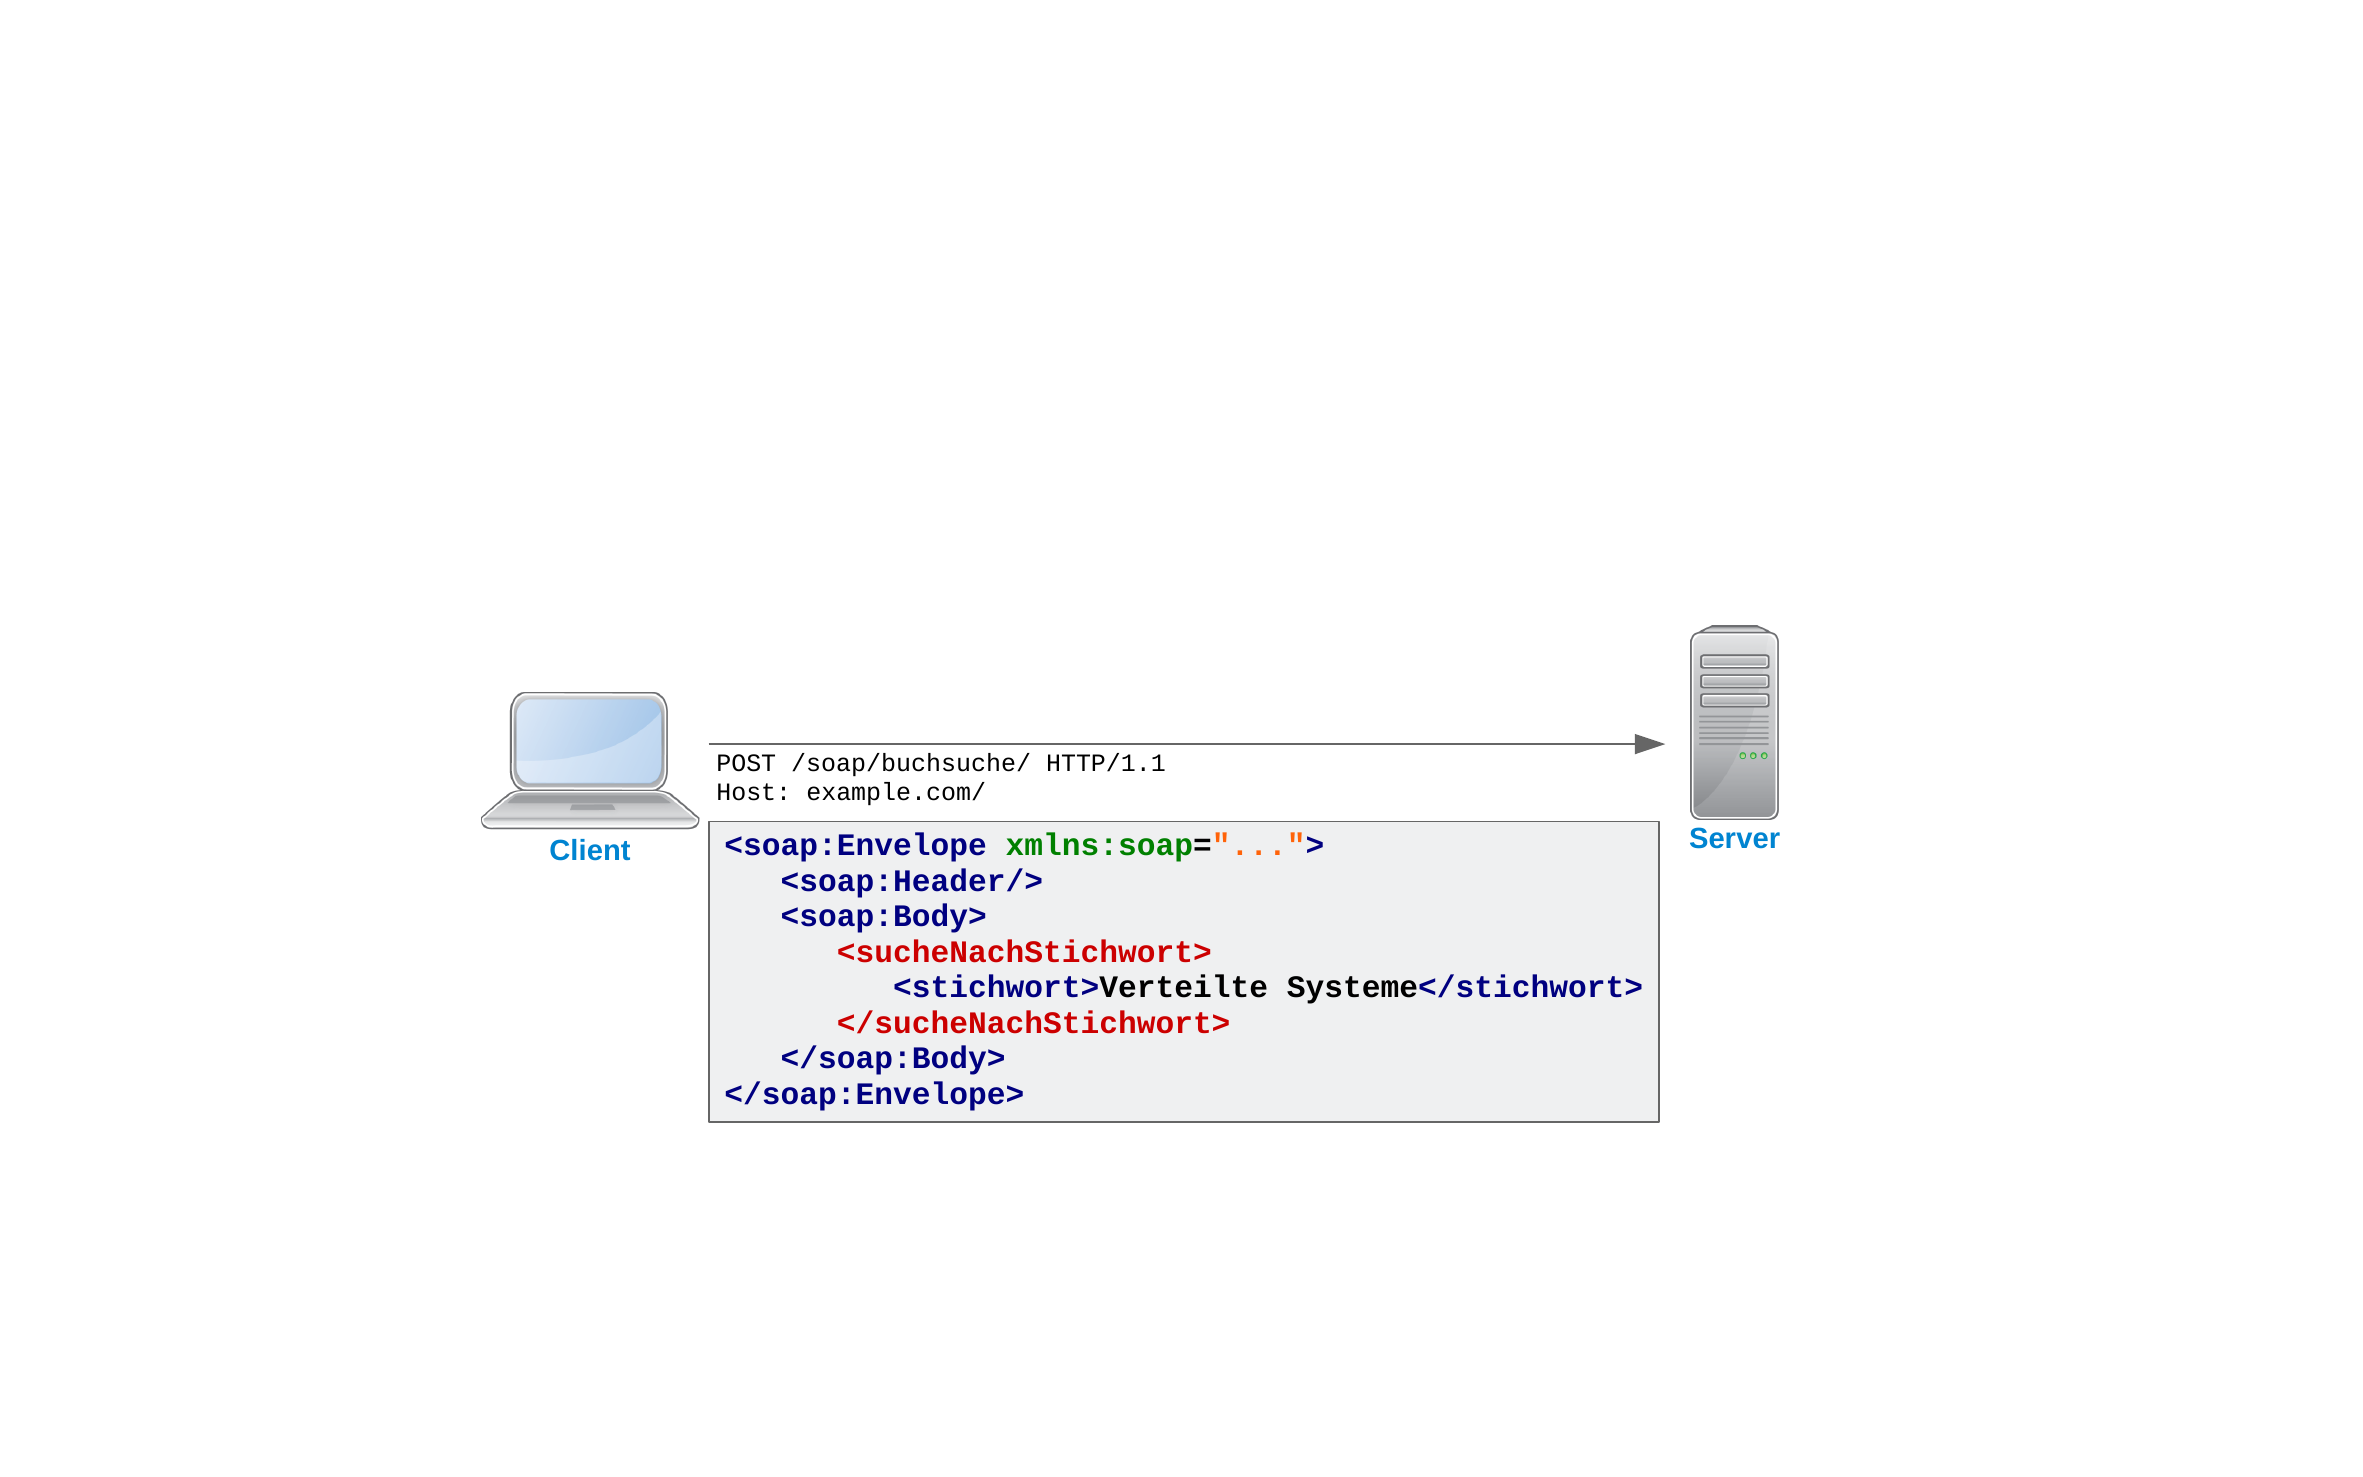

POST /soap/buchsuche/ HTTP/1.1
Host: example.com/
Server
<soap:Envelope xmlns:soap="...">
 <soap:Header/>
 <soap:Body>
 <sucheNachStichwort>
 <stichwort>Verteilte Systeme</stichwort>
 </sucheNachStichwort>
 </soap:Body>
</soap:Envelope>
Client